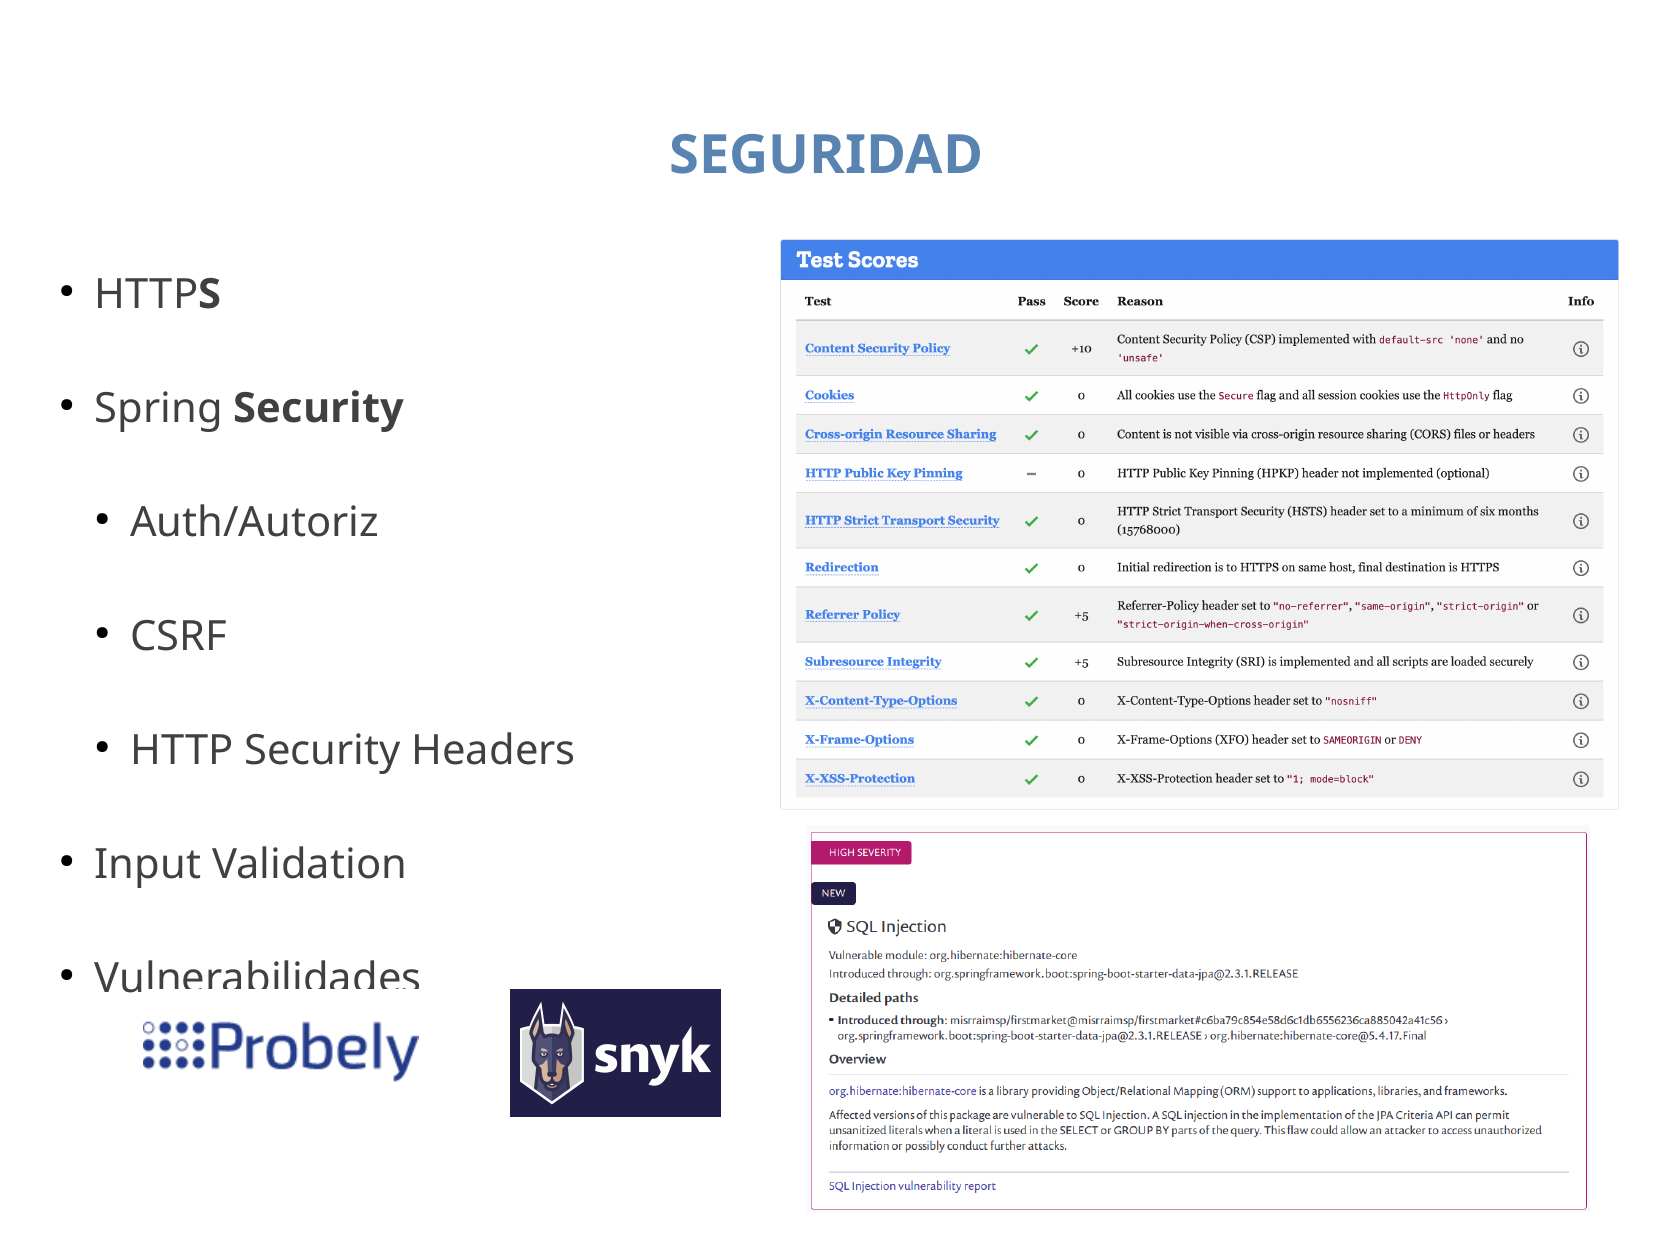

# SEGURIDAD
HTTPS
Spring Security
Auth/Autoriz
CSRF
HTTP Security Headers
Input Validation
Vulnerabilidades
7